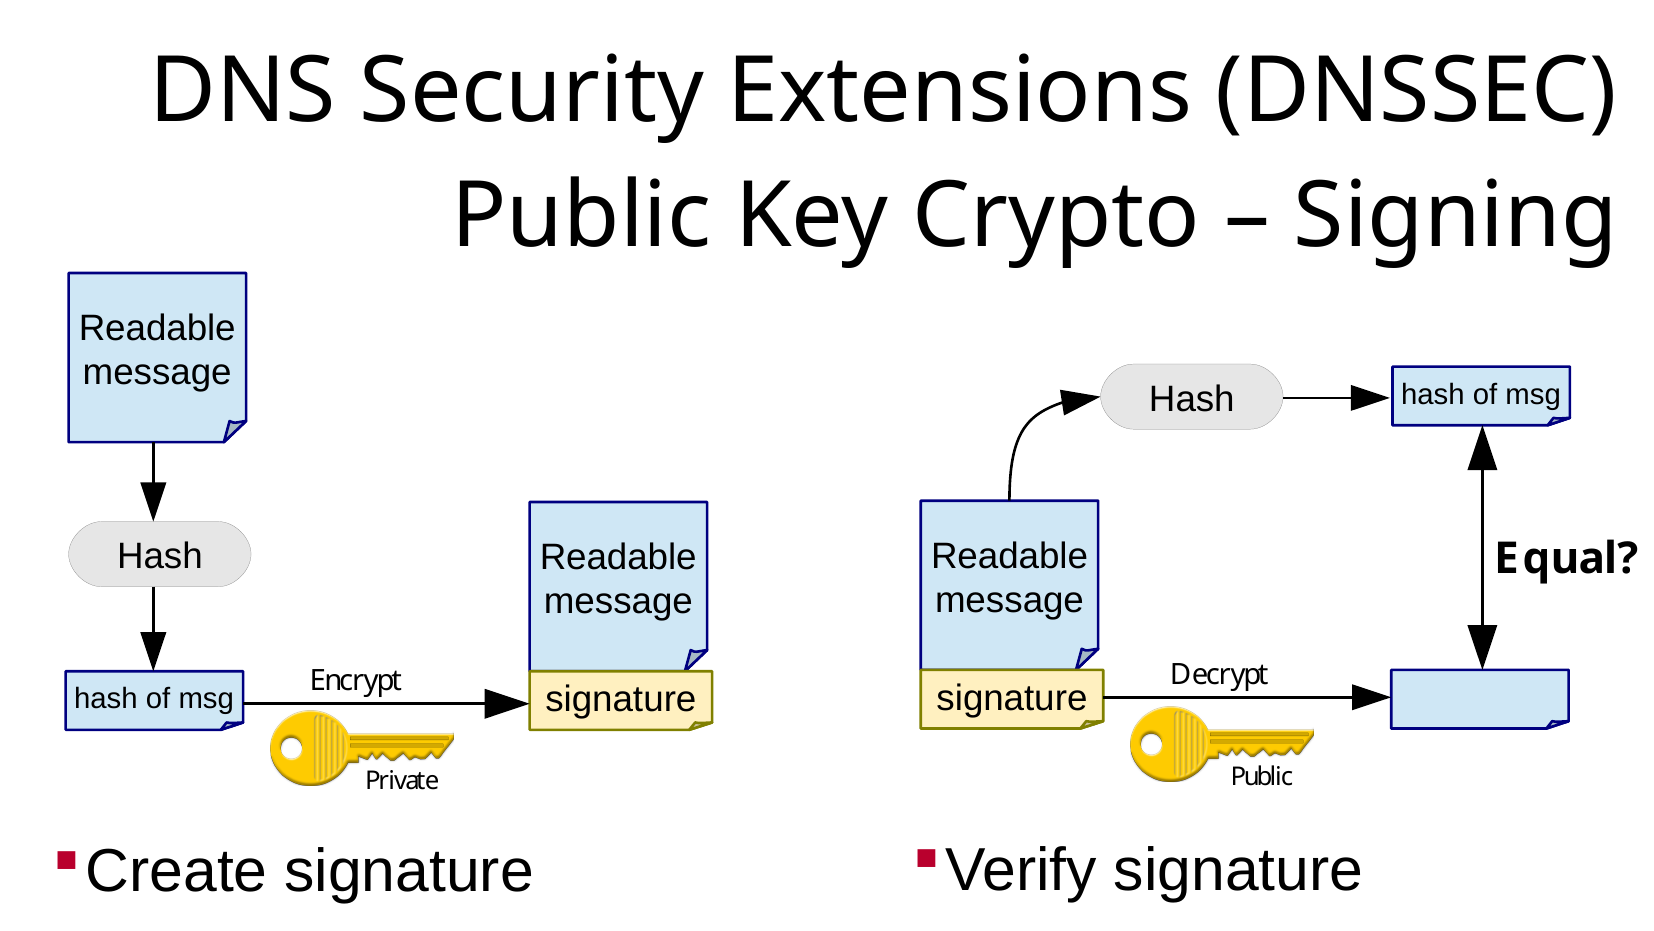

# DNS Security Extensions (DNSSEC) Public Key Crypto – Signing